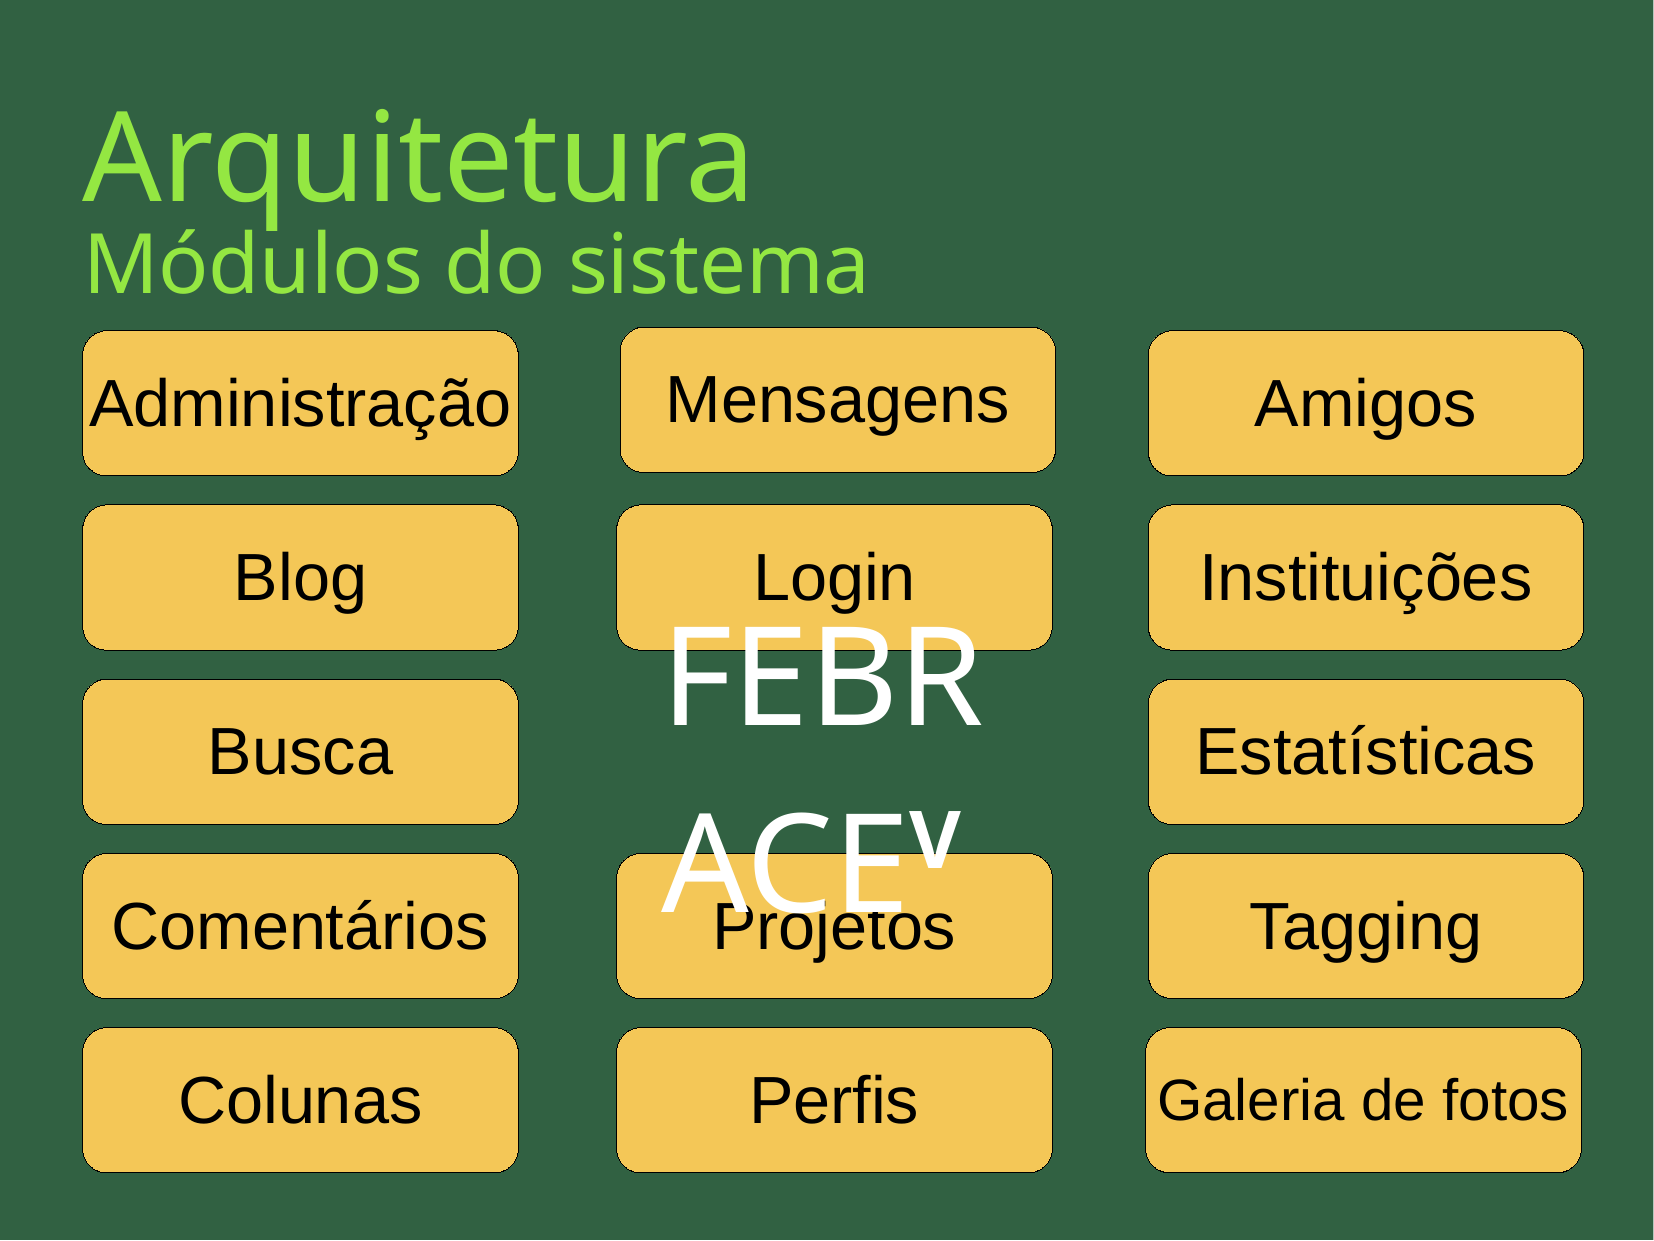

# Arquitetura
Módulos do sistema
Mensagens
Administração
Amigos
Blog
Login
Instituições
FEBRACEV
Busca
Estatísticas
Comentários
Projetos
Tagging
Galeria de fotos
Colunas
Perfis